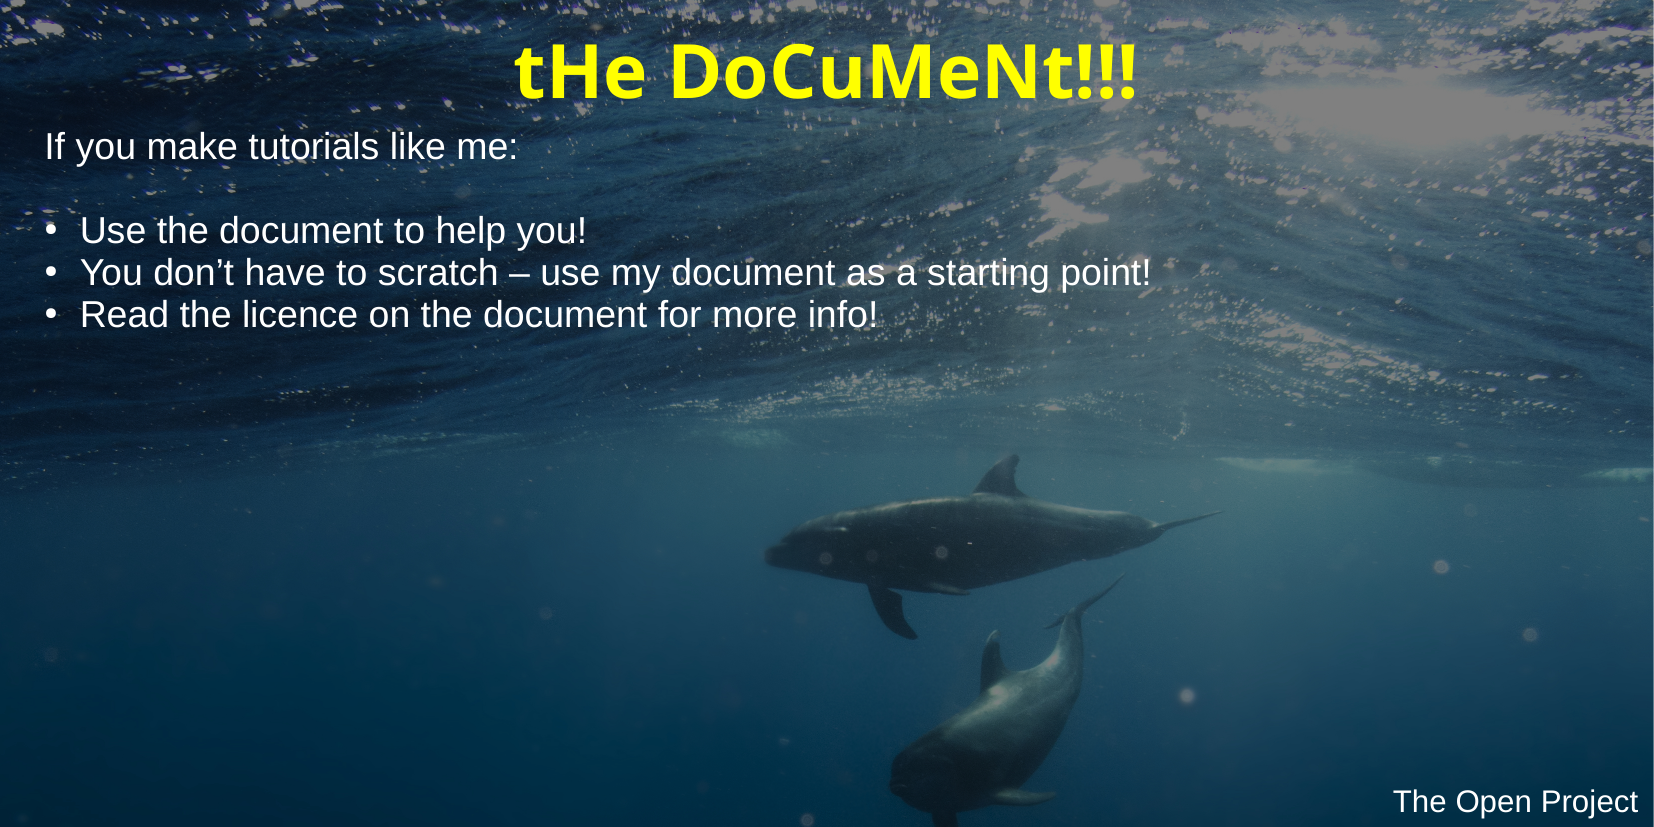

# tHe DoCuMeNt!!!
If you make tutorials like me:
Use the document to help you!
You don’t have to scratch – use my document as a starting point!
Read the licence on the document for more info!
The Open Project